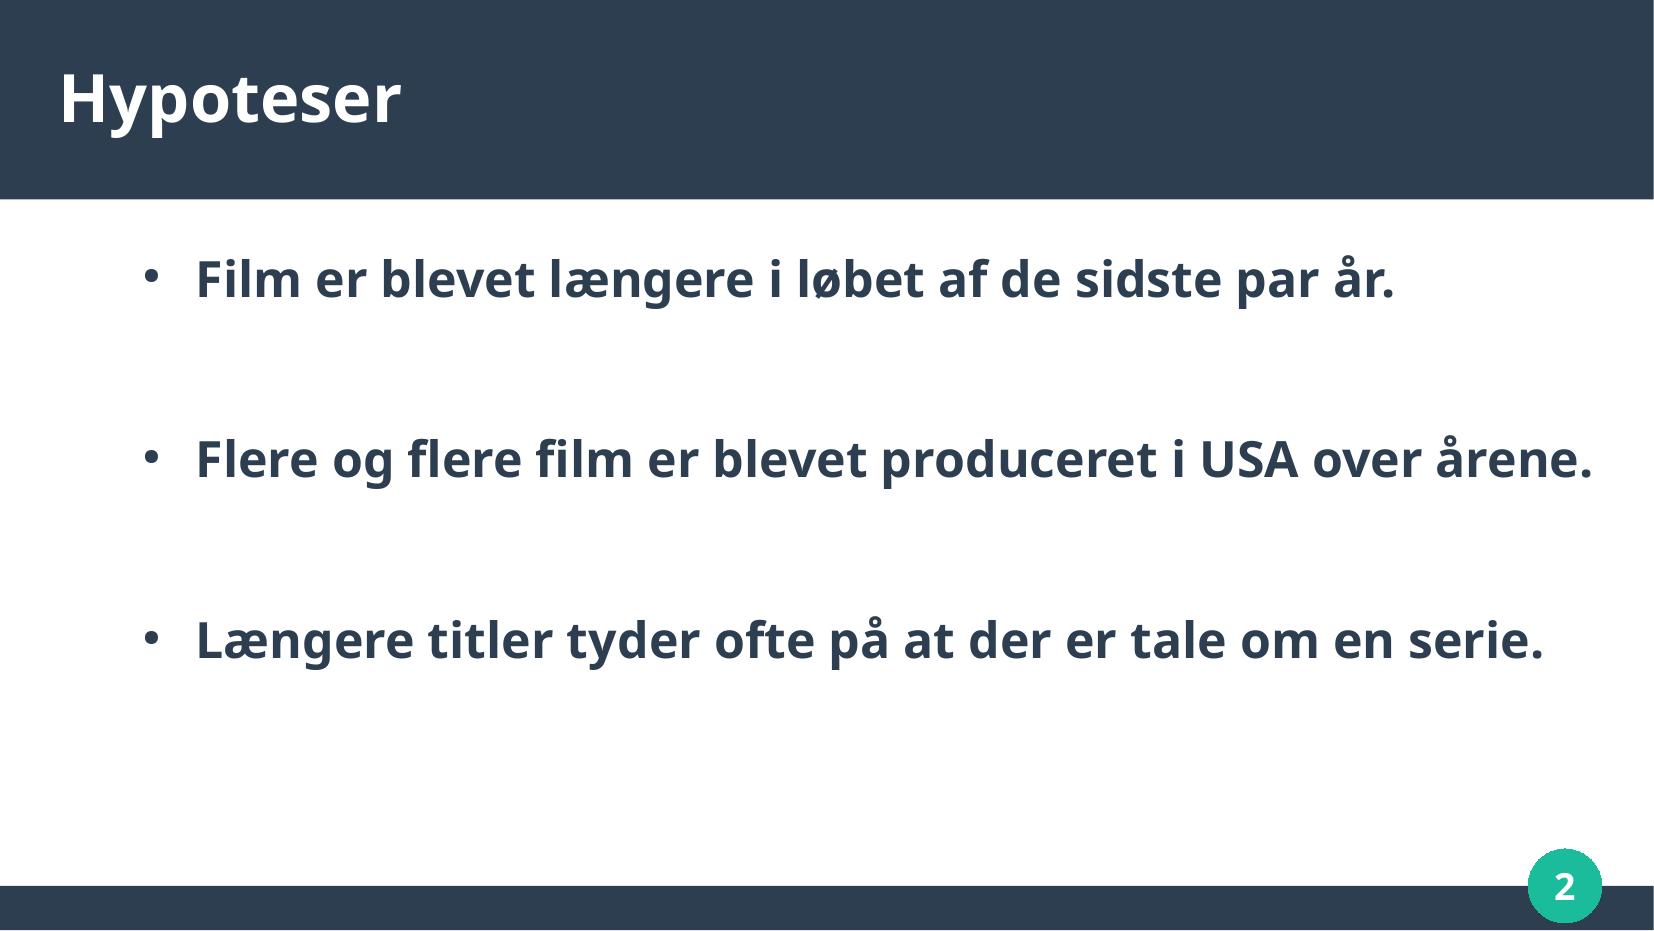

# Hypoteser
Film er blevet længere i løbet af de sidste par år.
Flere og flere film er blevet produceret i USA over årene.
Længere titler tyder ofte på at der er tale om en serie.
2